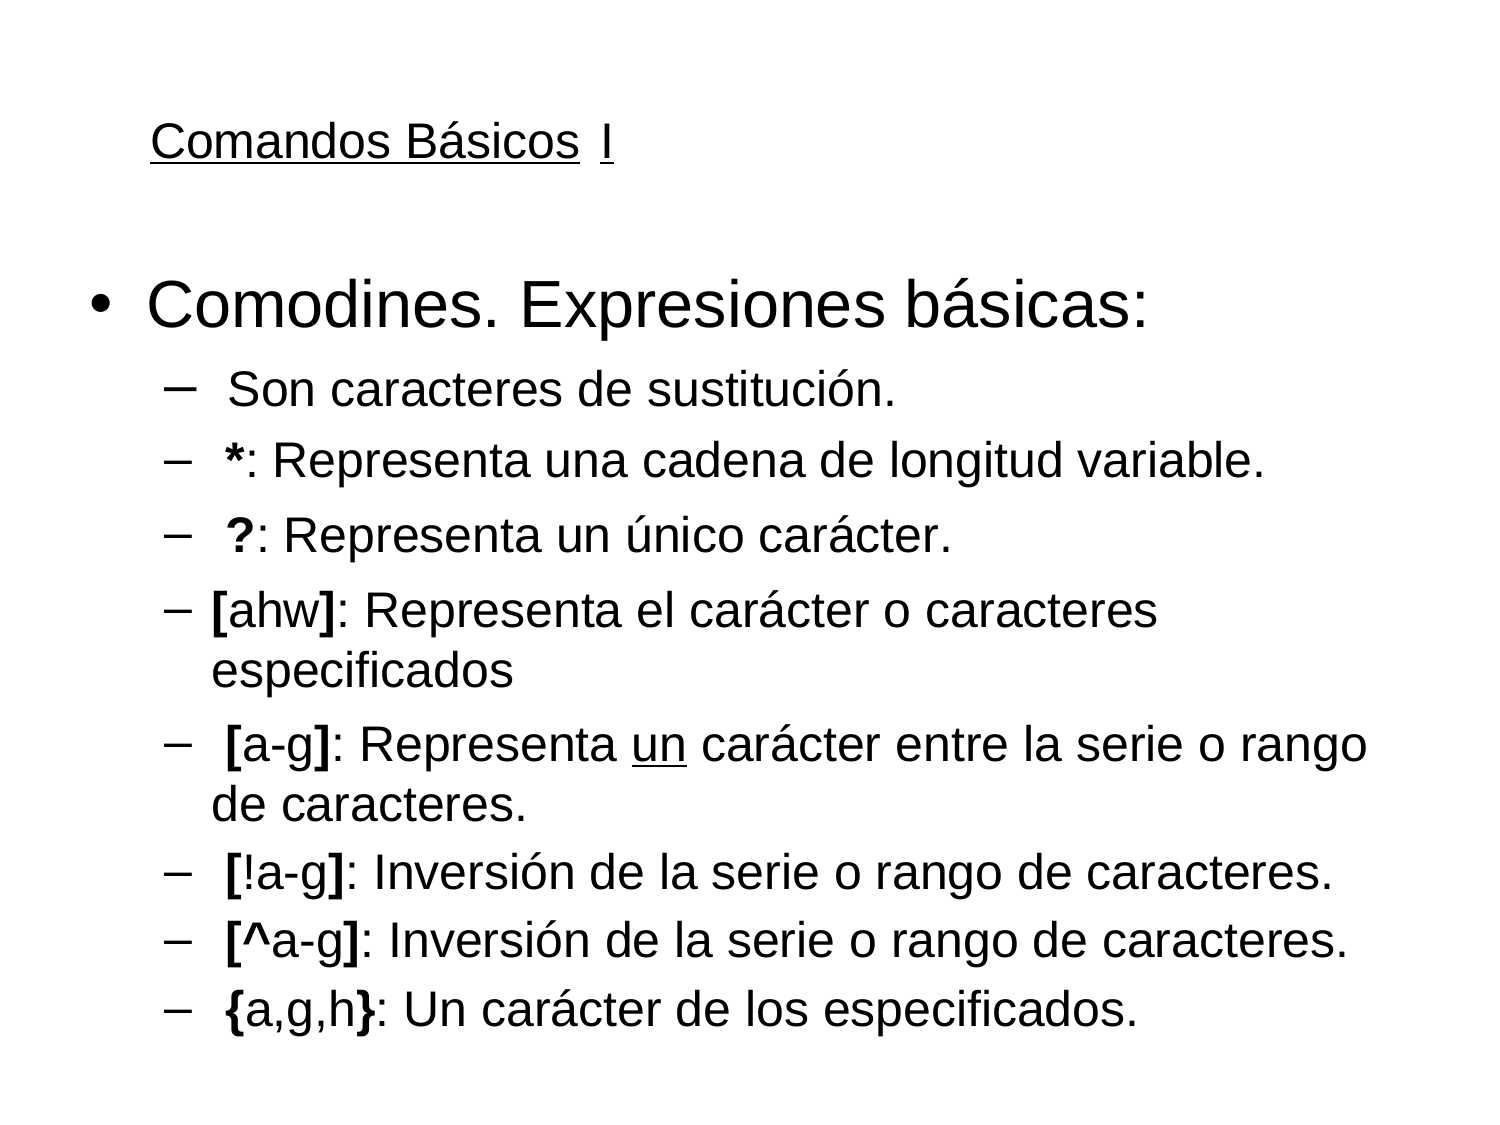

# Comandos Básicos	I
Comodines. Expresiones básicas:
 Son caracteres de sustitución.
 *: Representa una cadena de longitud variable.
 ?: Representa un único carácter.
[ahw]: Representa el carácter o caracteres especificados
 [a-g]: Representa un carácter entre la serie o rango de caracteres.
 [!a-g]: Inversión de la serie o rango de caracteres.
 [^a-g]: Inversión de la serie o rango de caracteres.
 {a,g,h}: Un carácter de los especificados.